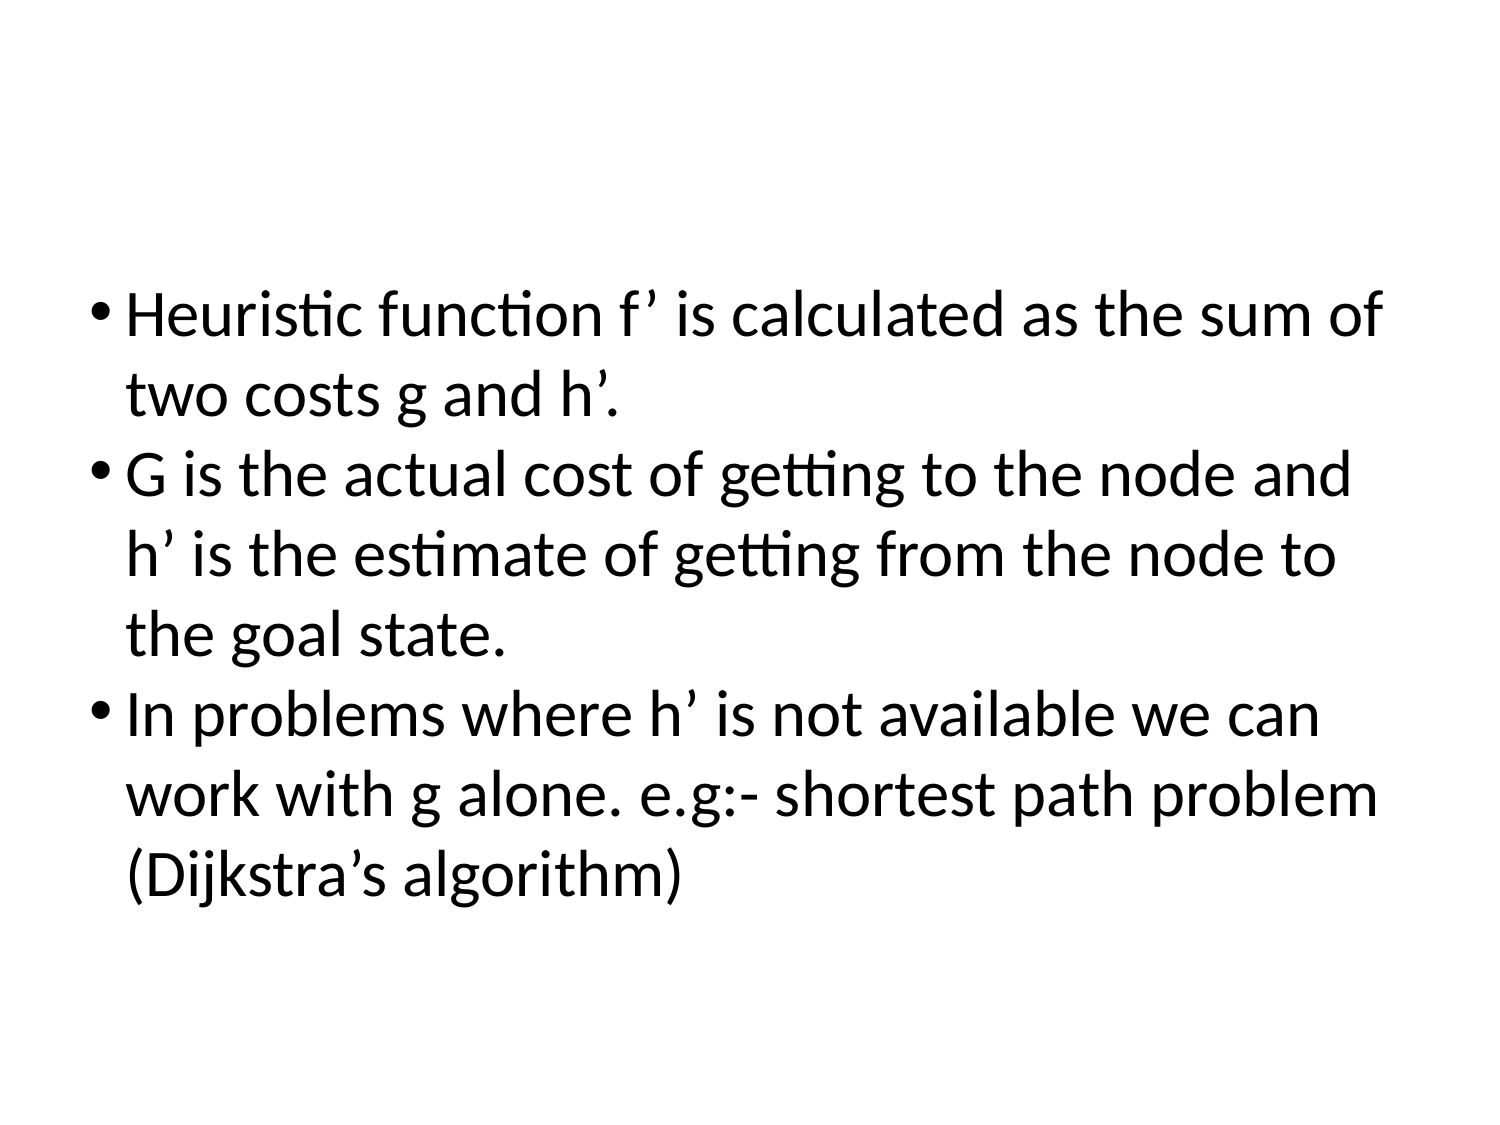

Heuristic function f’ is calculated as the sum of two costs g and h’.
G is the actual cost of getting to the node and h’ is the estimate of getting from the node to the goal state.
In problems where h’ is not available we can work with g alone. e.g:- shortest path problem (Dijkstra’s algorithm)